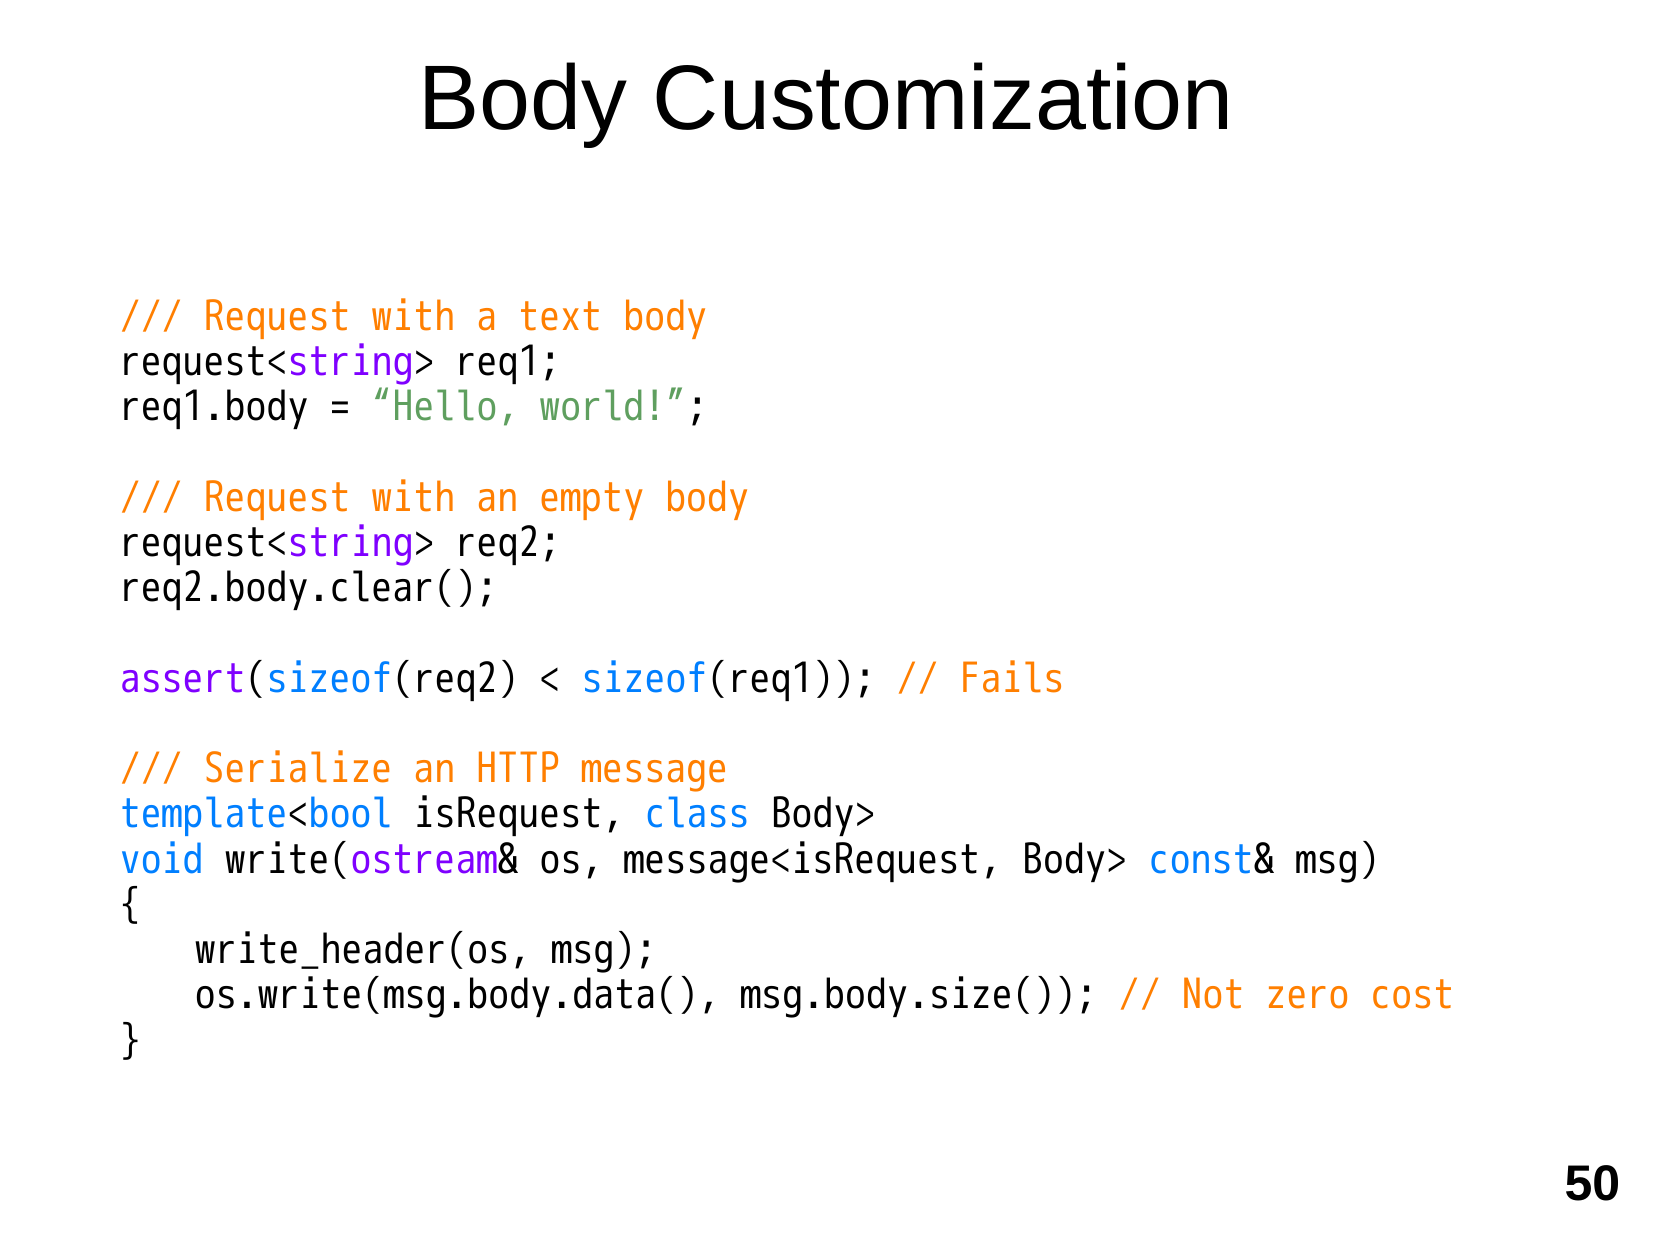

# Body Customization
/// Request with a text body
request<string> req1;
req1.body = “Hello, world!”;
/// Request with an empty body
request<string> req2;
req2.body.clear();
assert(sizeof(req2) < sizeof(req1)); // Fails
/// Serialize an HTTP message
template<bool isRequest, class Body>
void write(ostream& os, message<isRequest, Body> const& msg)
{
	write_header(os, msg);
	os.write(msg.body.data(), msg.body.size()); // Not zero cost
}
50